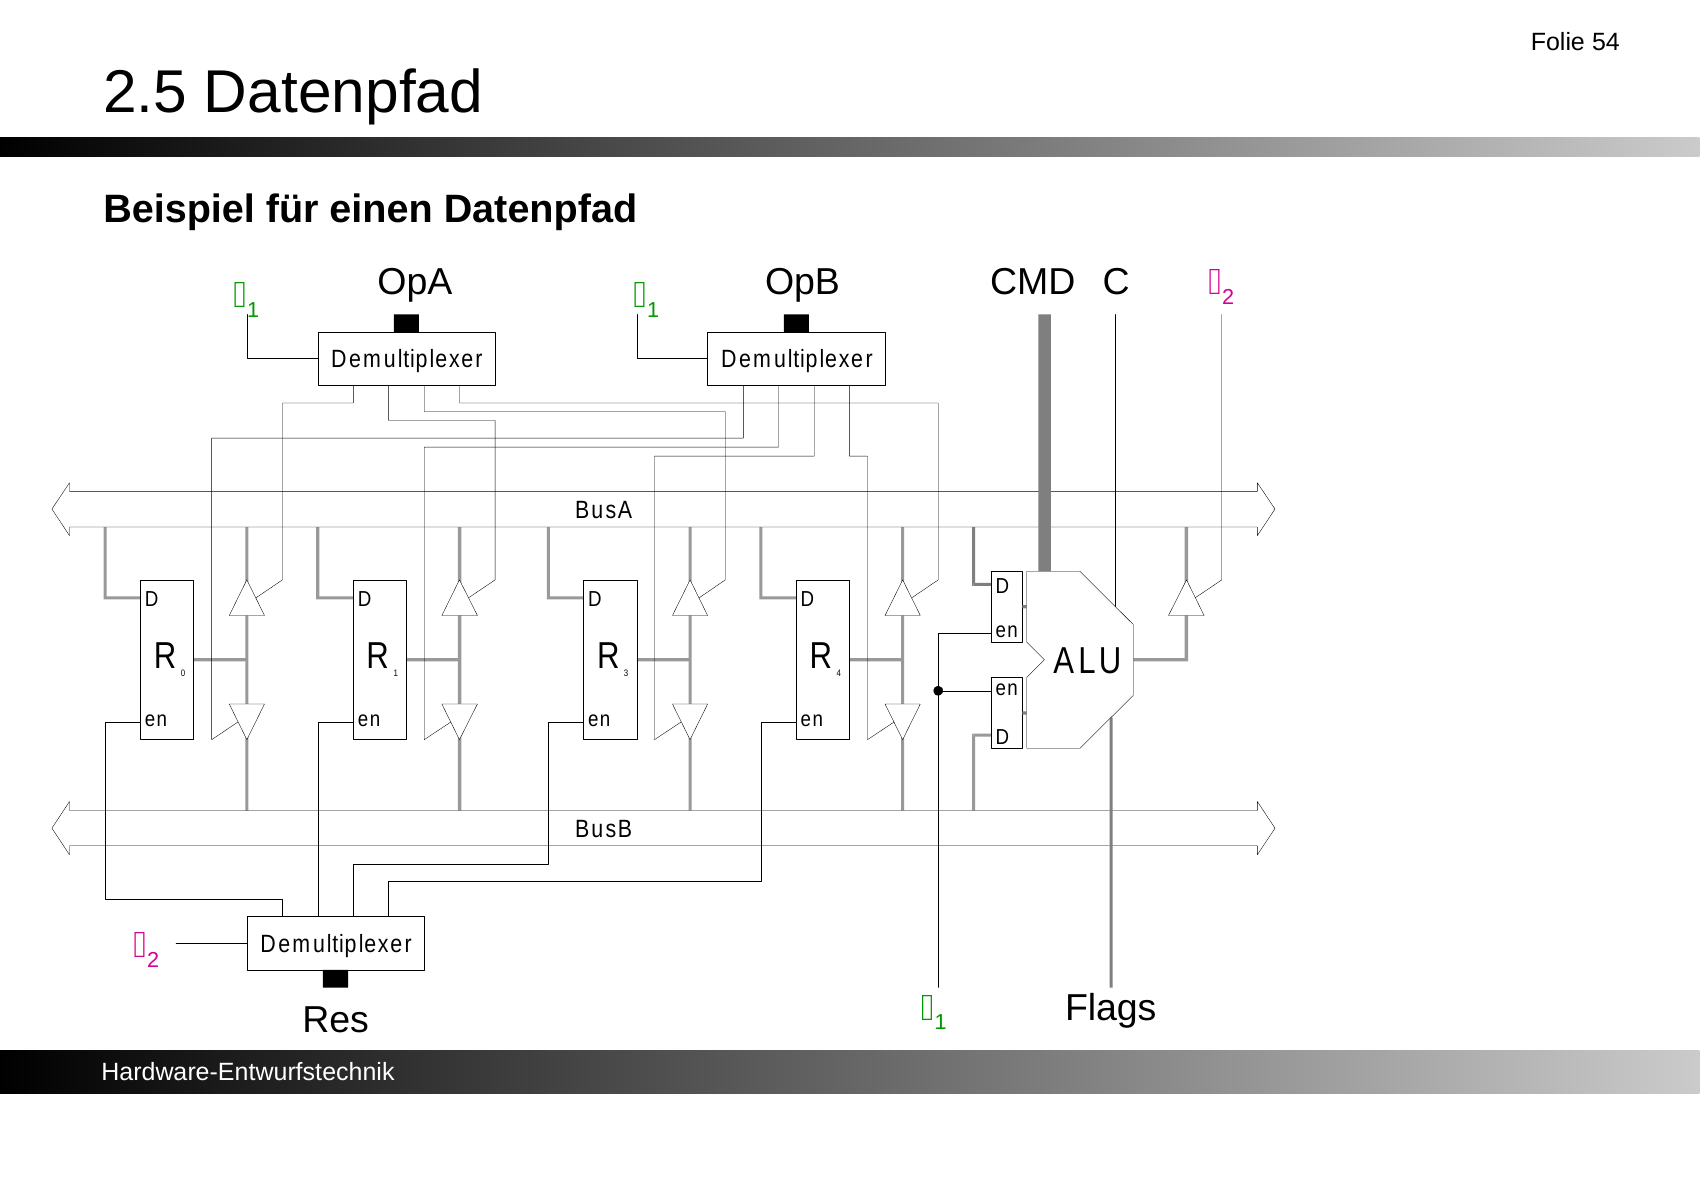

# 2.5 Datenpfad
Beispiel für einen Datenpfad
OpA
OpB
CMD
C
2
1
1
2
1
Flags
Res